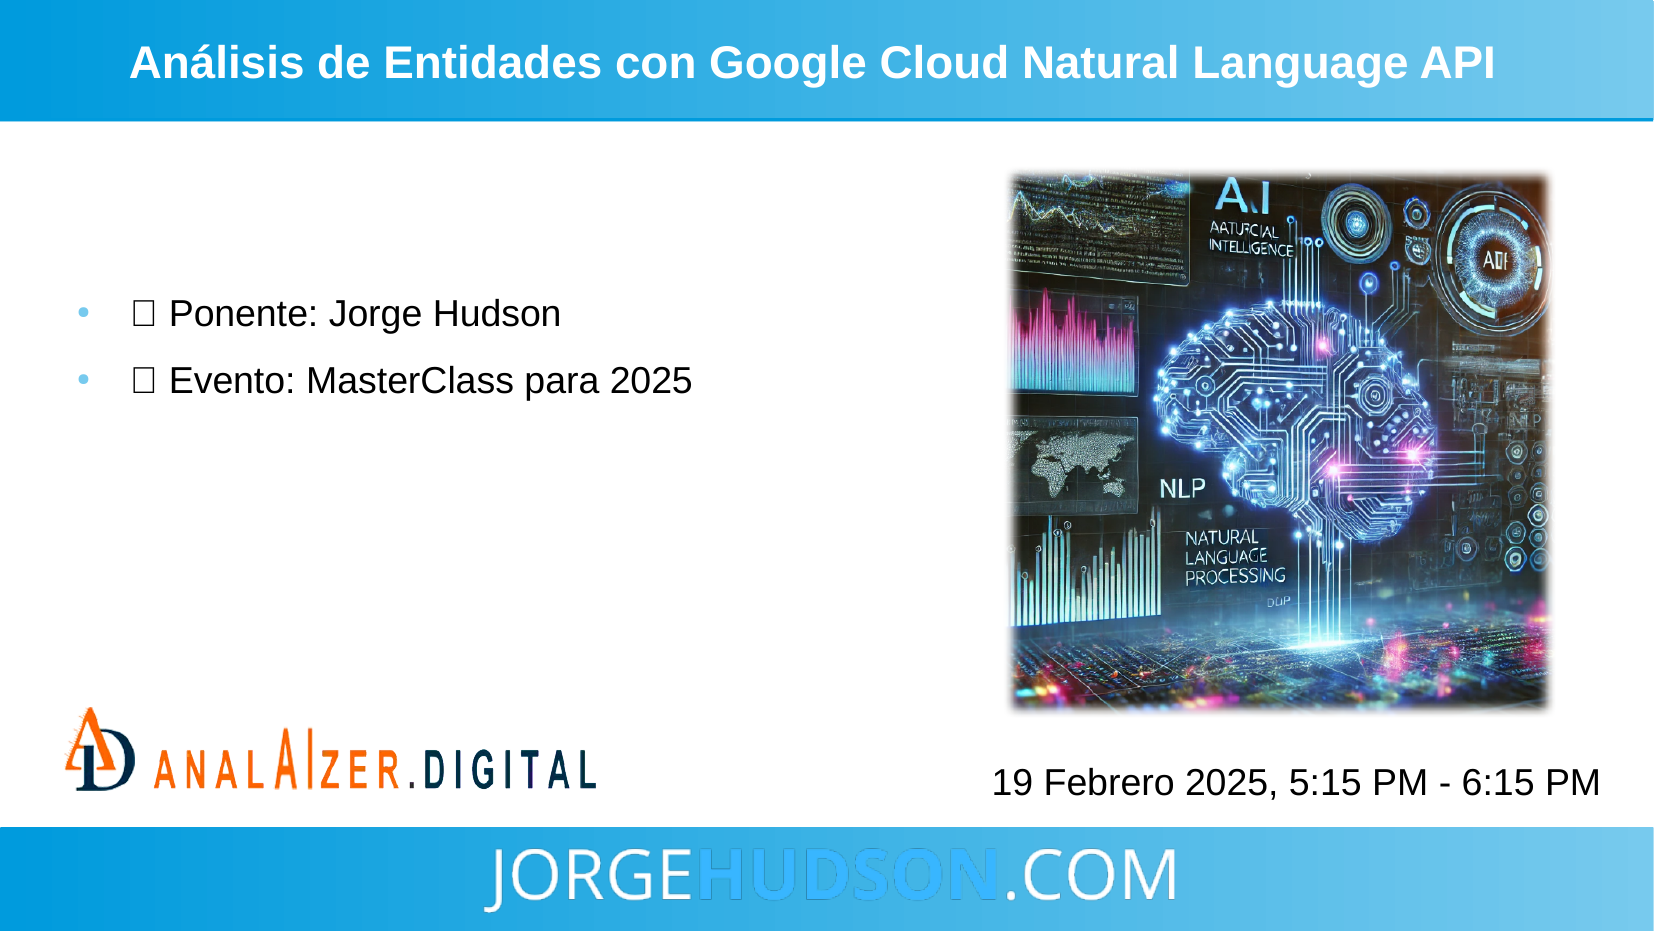

# Análisis de Entidades con Google Cloud Natural Language API
👤 Ponente: Jorge Hudson
📅 Evento: MasterClass para 2025
19 Febrero 2025, 5:15 PM - 6:15 PM